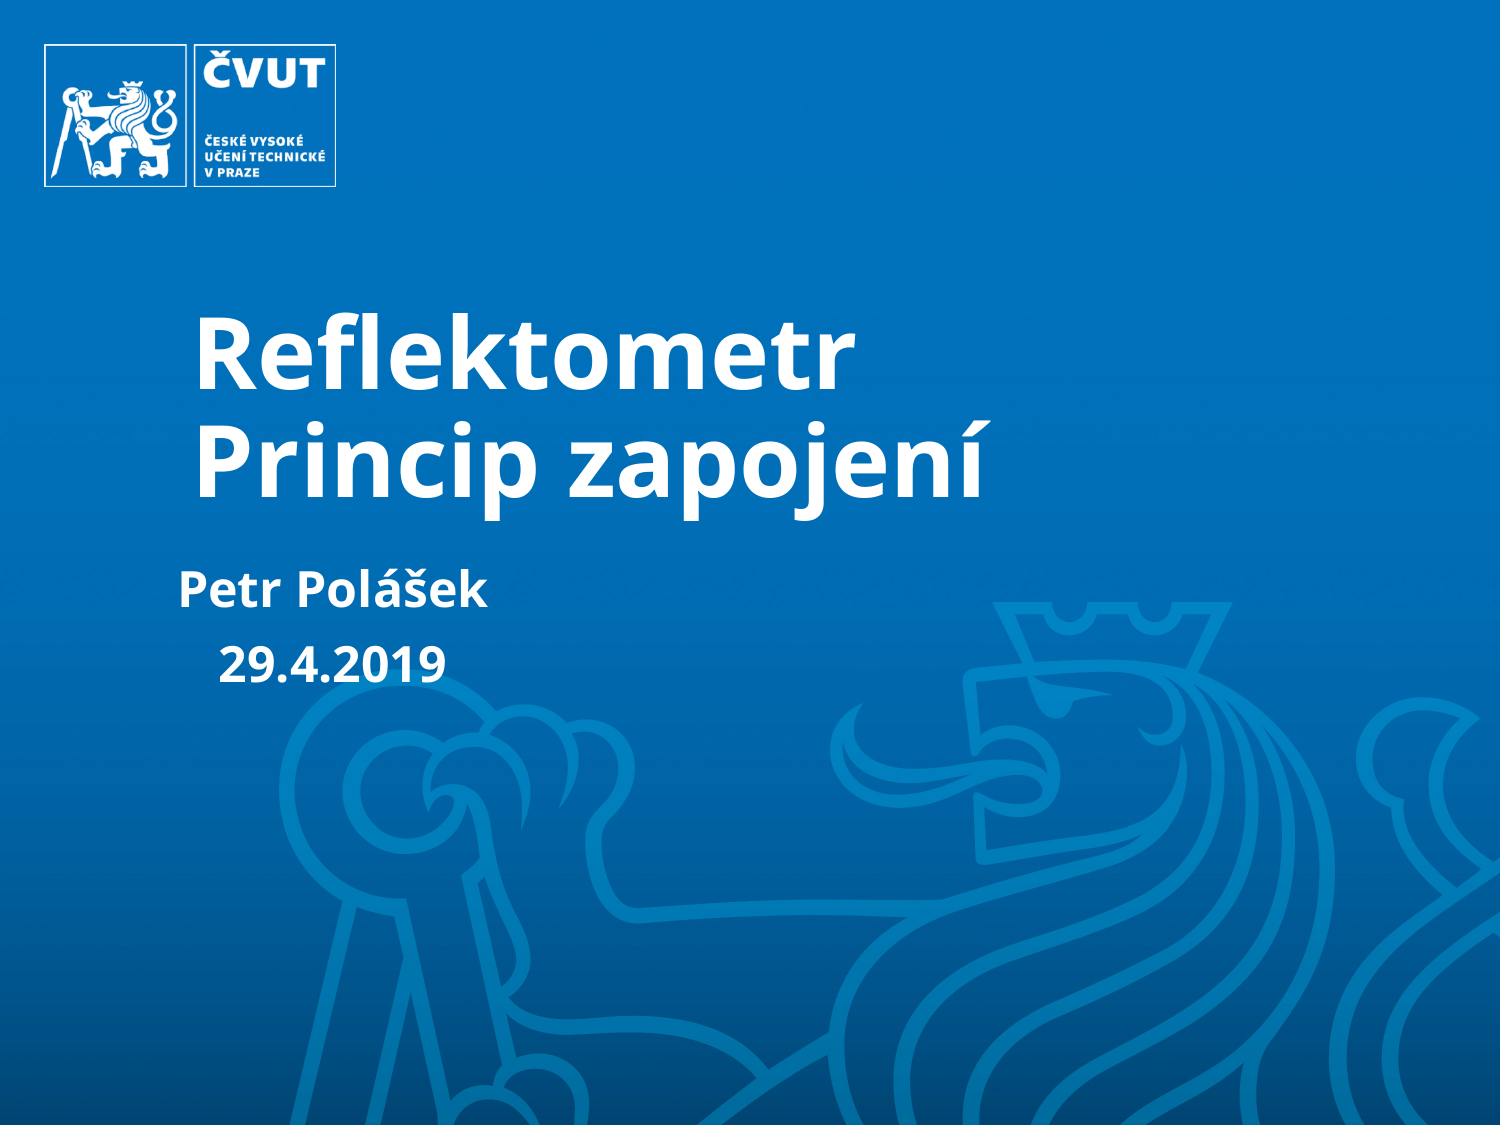

# Reflektometr Princip zapojení
Petr Polášek
29.4.2019